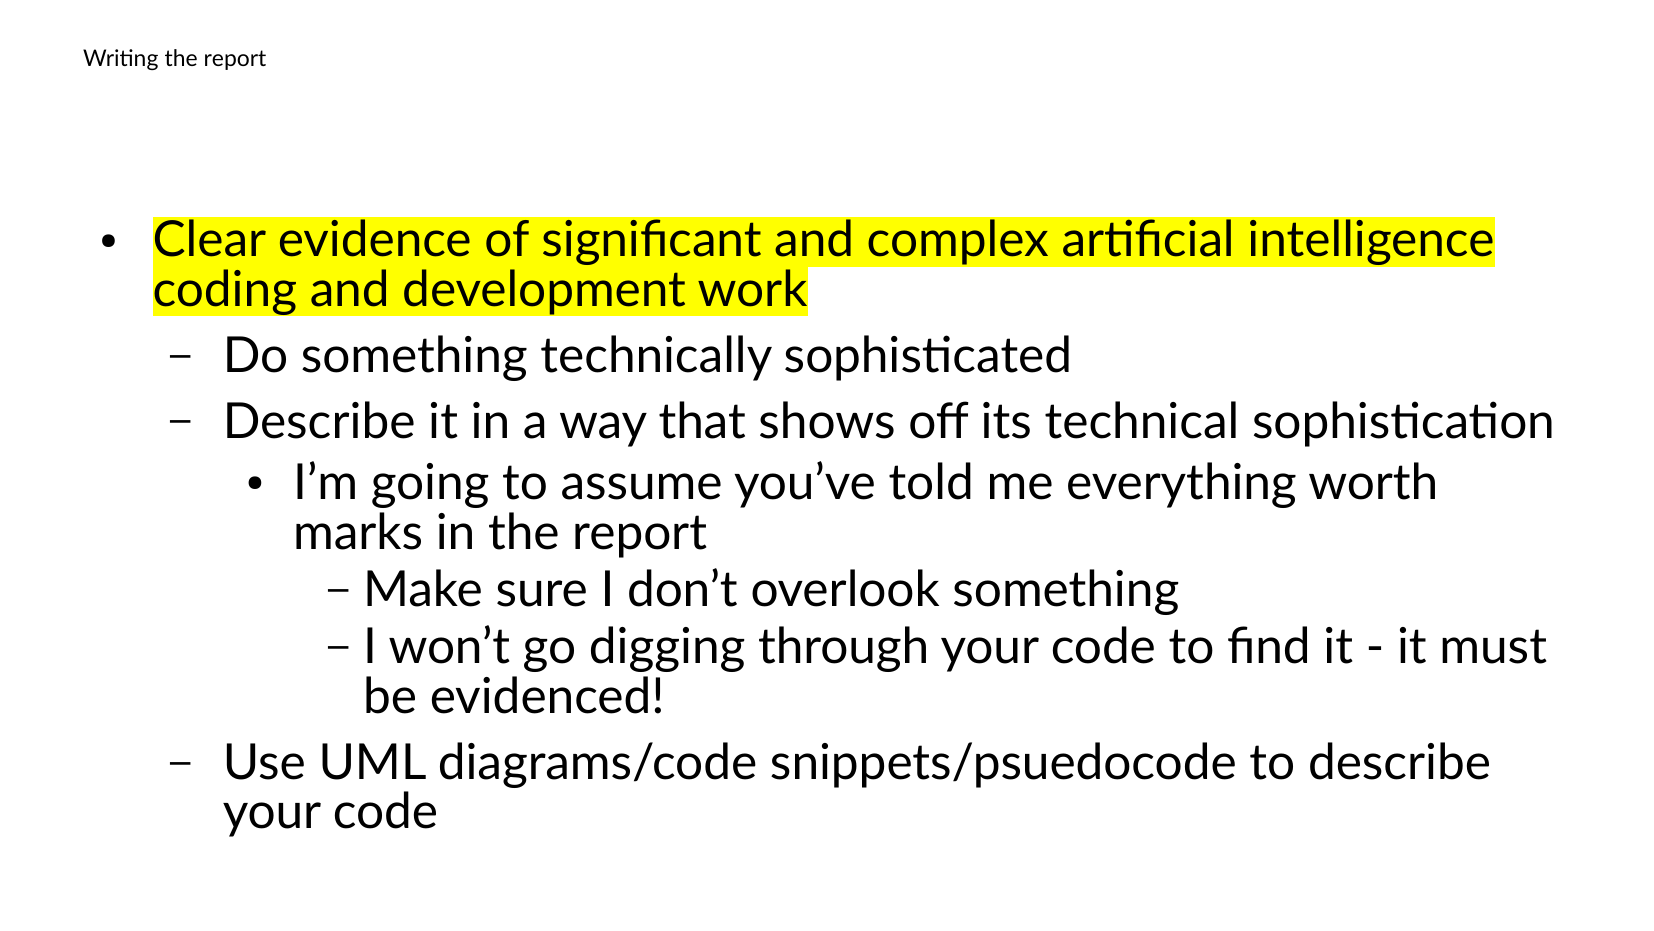

# Writing the report
Clear evidence of significant and complex artificial intelligence coding and development work
Do something technically sophisticated
Describe it in a way that shows off its technical sophistication
I’m going to assume you’ve told me everything worth marks in the report
Make sure I don’t overlook something
I won’t go digging through your code to find it - it must be evidenced!
Use UML diagrams/code snippets/psuedocode to describe your code